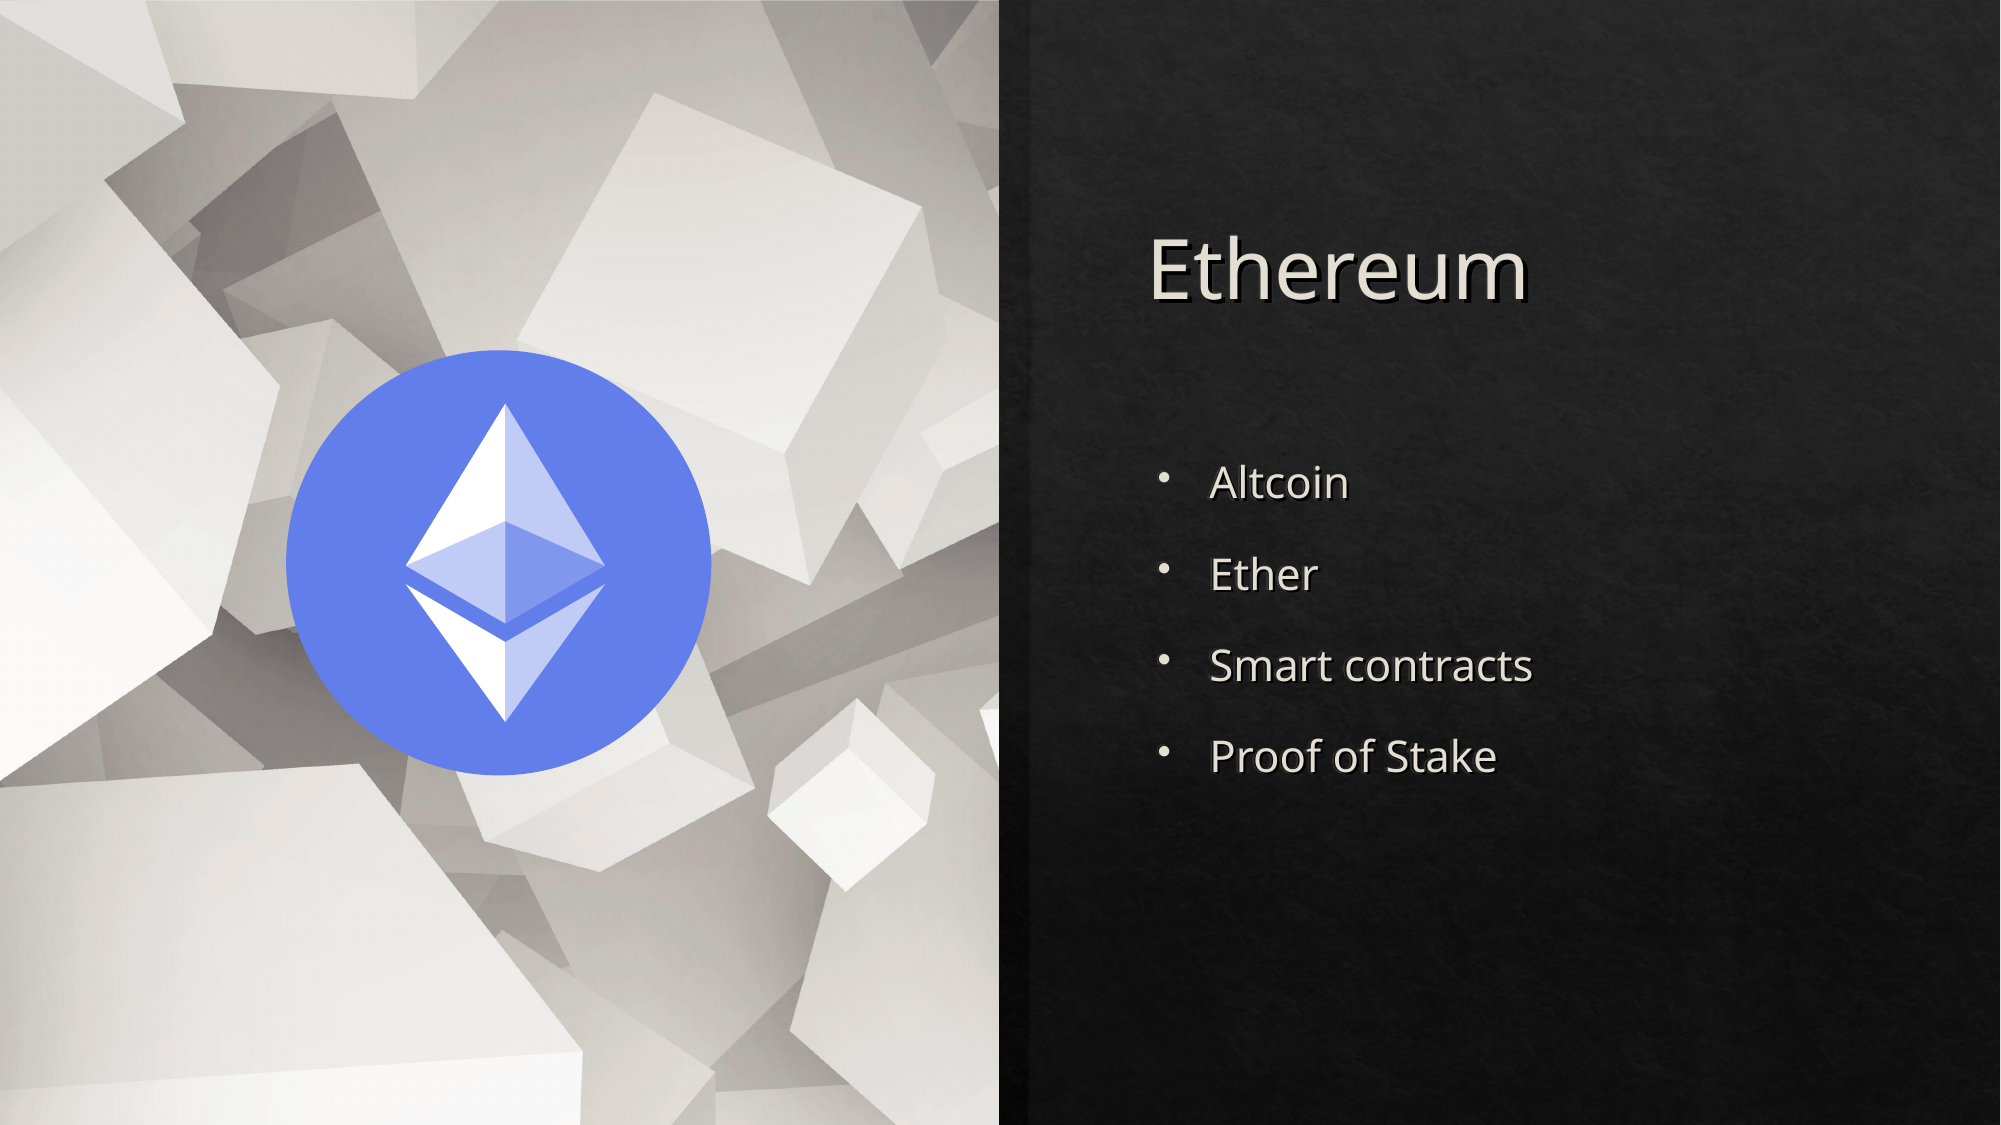

# Ethereum
Altcoin
Ether
Smart contracts
Proof of Stake